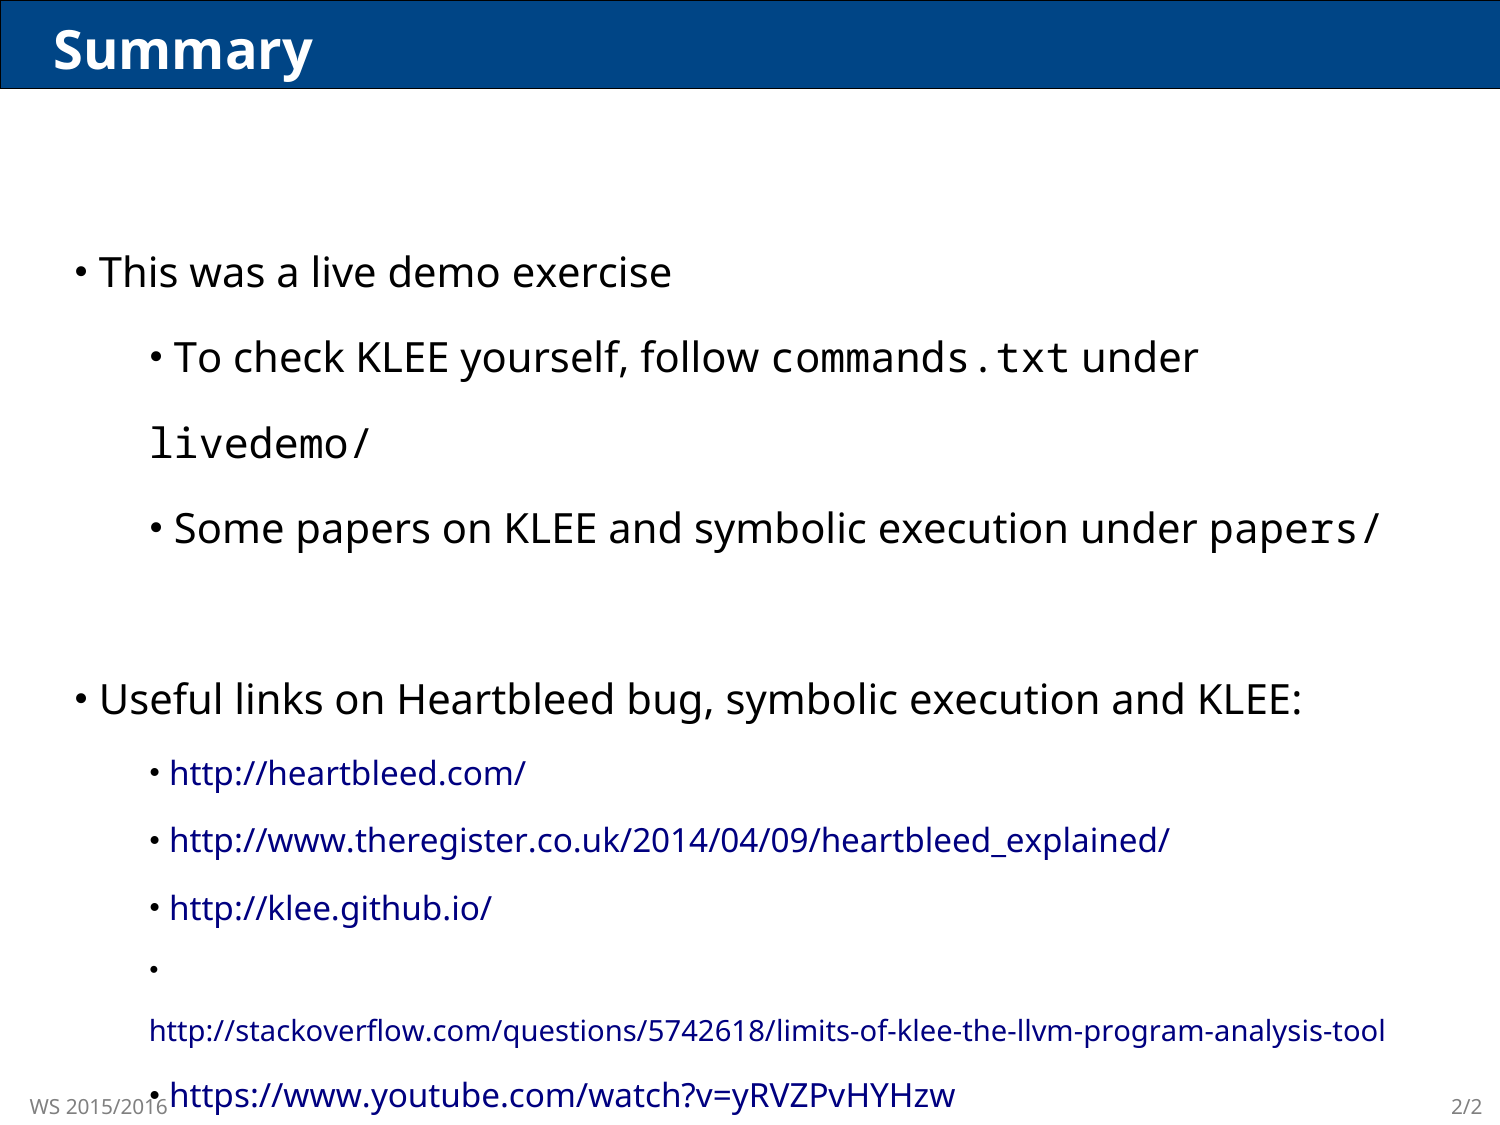

Summary
 This was a live demo exercise
 To check KLEE yourself, follow commands.txt under livedemo/
 Some papers on KLEE and symbolic execution under papers/
 Useful links on Heartbleed bug, symbolic execution and KLEE:
 http://heartbleed.com/
 http://www.theregister.co.uk/2014/04/09/heartbleed_explained/
 http://klee.github.io/
 http://stackoverflow.com/questions/5742618/limits-of-klee-the-llvm-program-analysis-tool
 https://www.youtube.com/watch?v=yRVZPvHYHzw